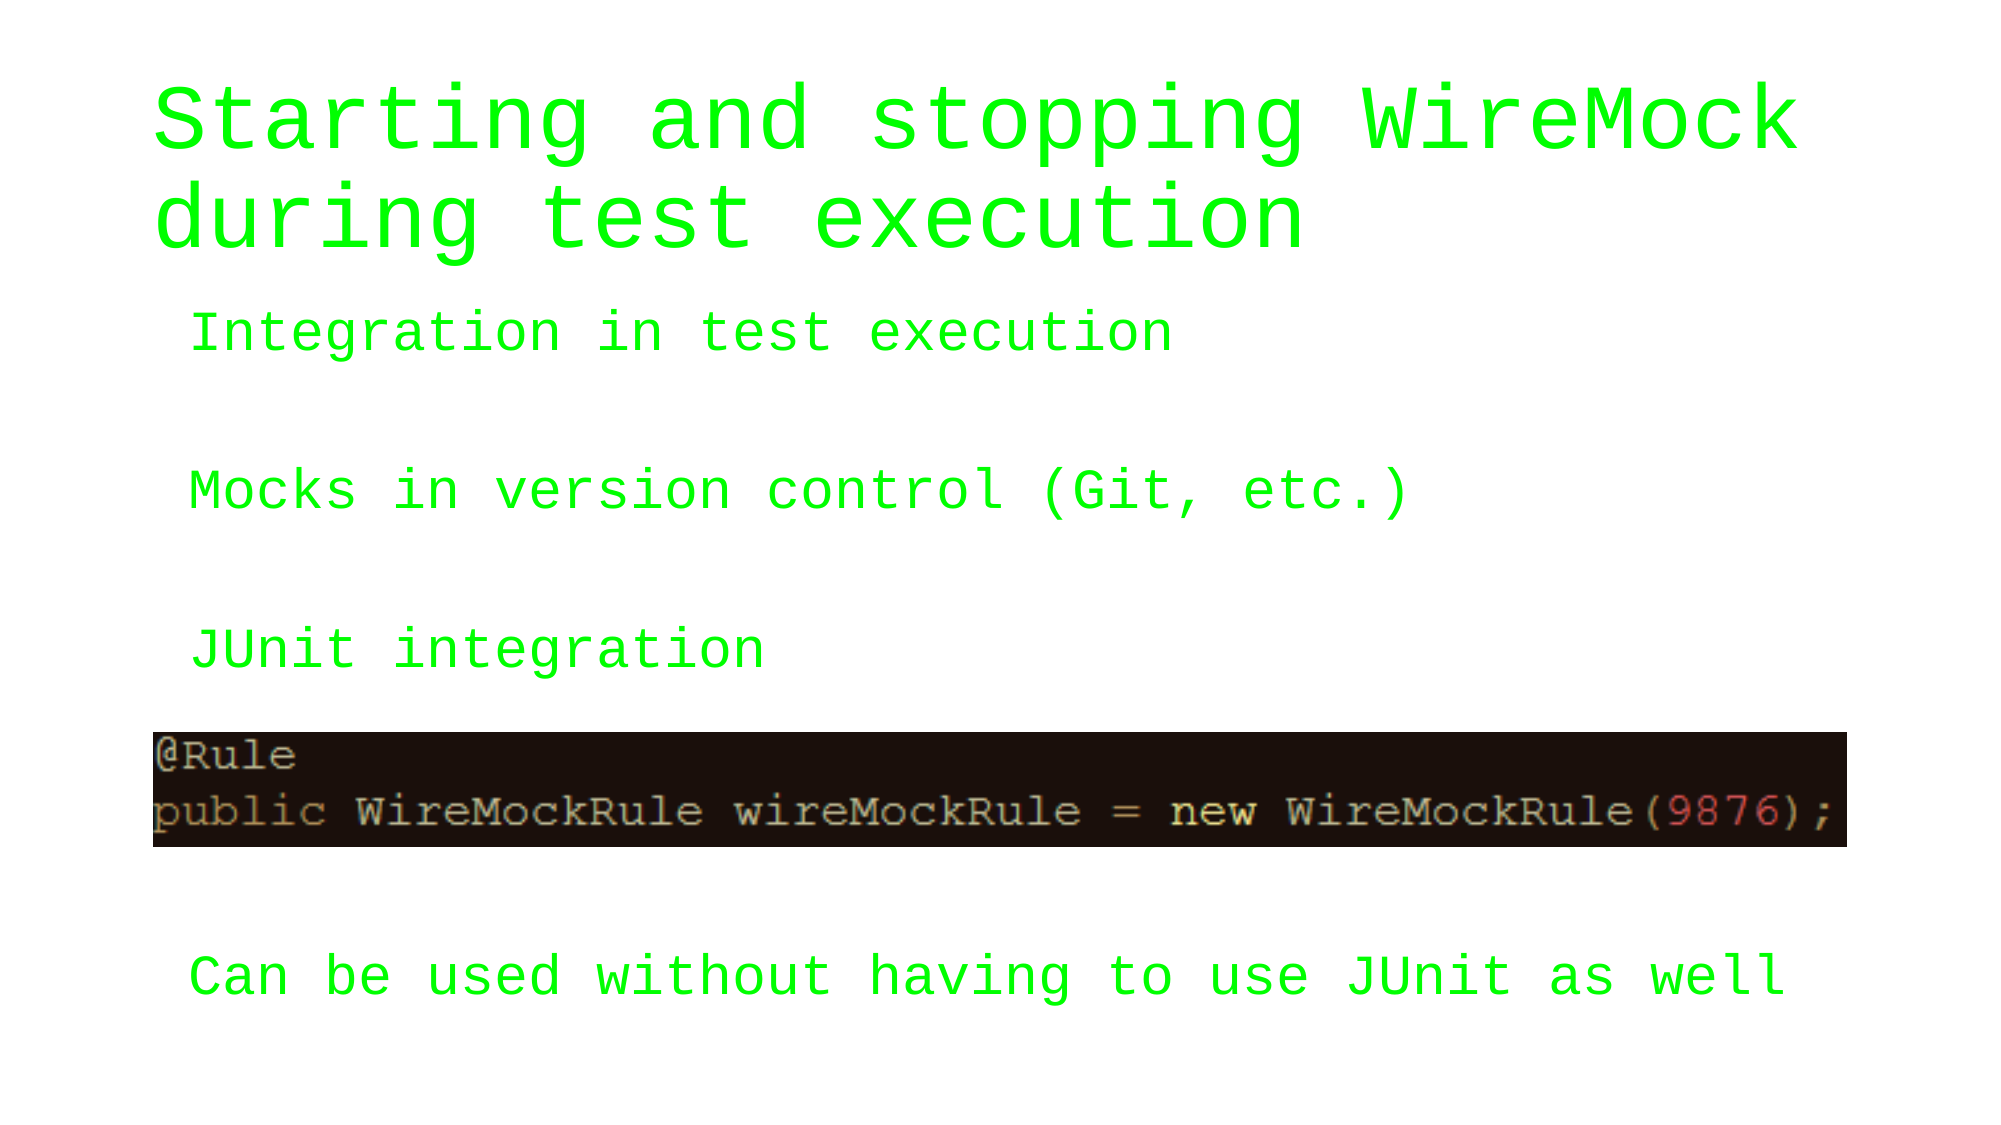

# Starting and stopping WireMock during test execution
Integration in test execution
Mocks in version control (Git, etc.)
JUnit integration
Can be used without having to use JUnit as well